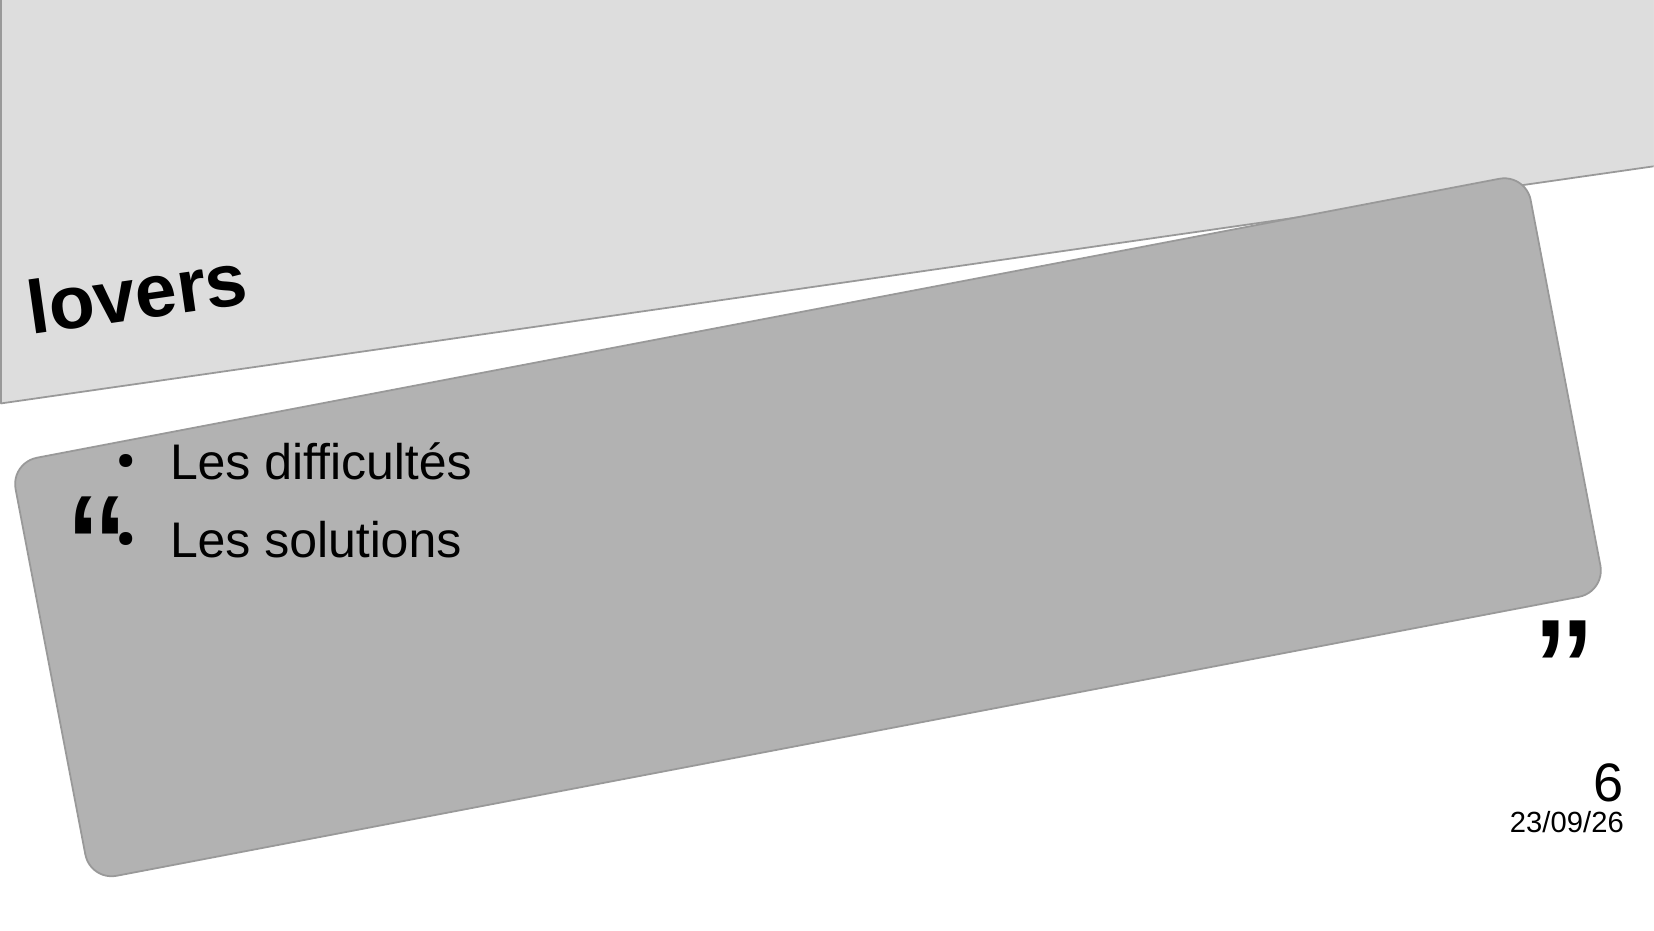

# lovers
Les difficultés
Les solutions
6